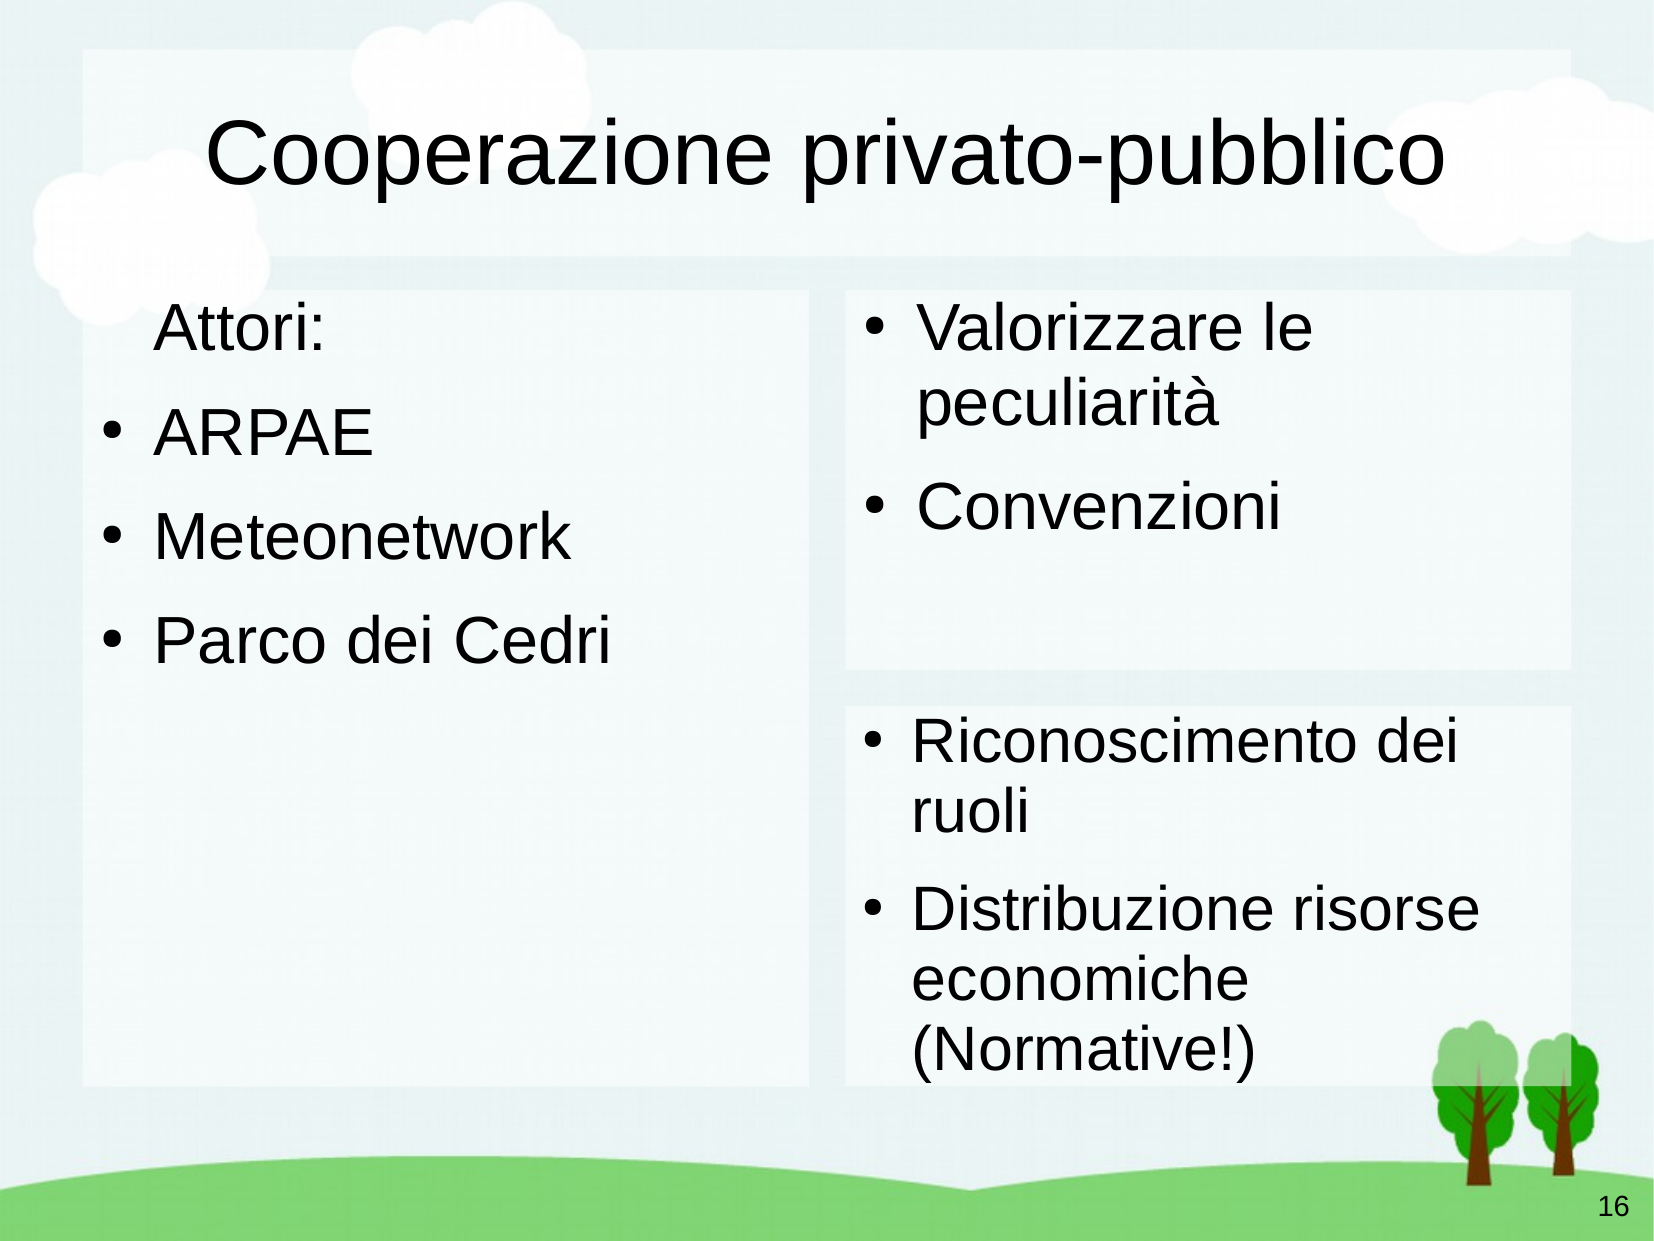

# Cooperazione privato-pubblico
Attori:
ARPAE
Meteonetwork
Parco dei Cedri
Valorizzare le peculiarità
Convenzioni
Riconoscimento dei ruoli
Distribuzione risorse economiche (Normative!)
16